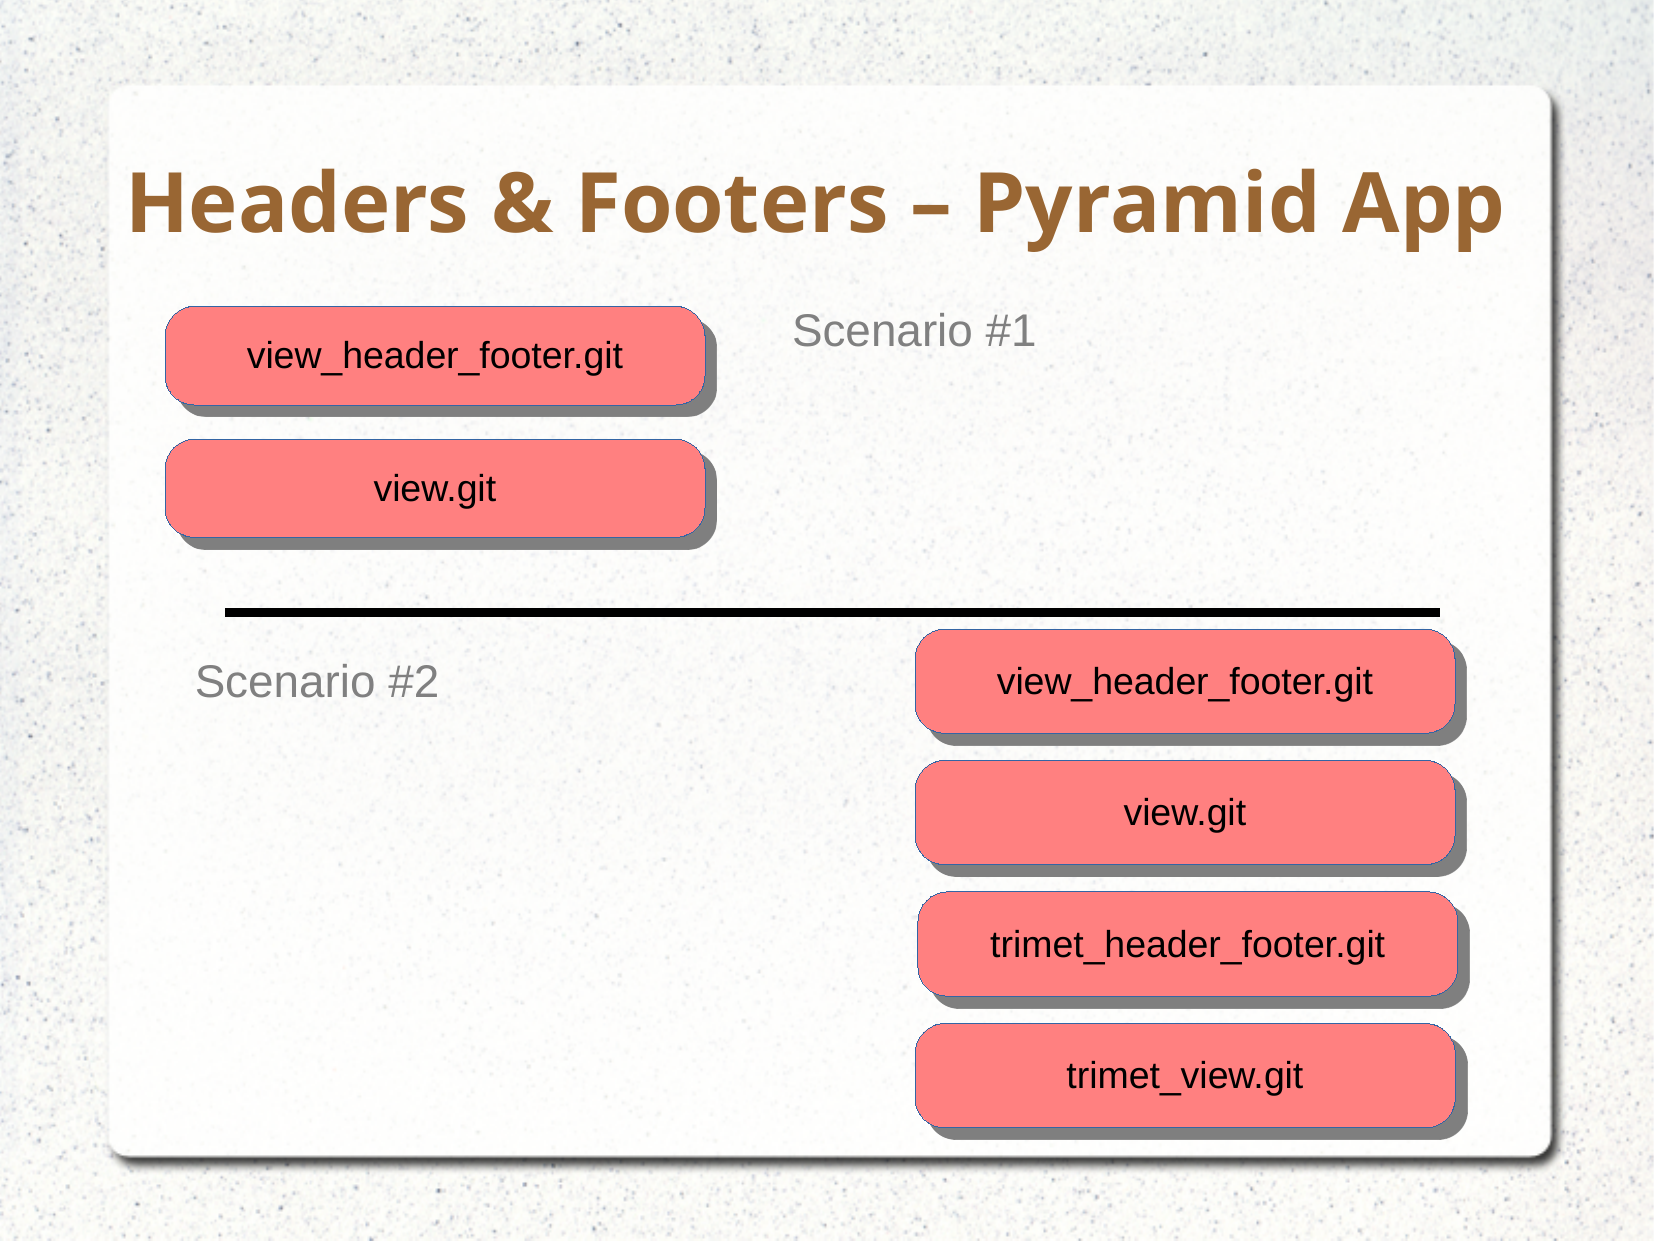

# Headers & Footers – Pyramid App
Scenario #1
view_header_footer.git
view.git
view_header_footer.git
Scenario #2
view.git
trimet_header_footer.git
trimet_view.git